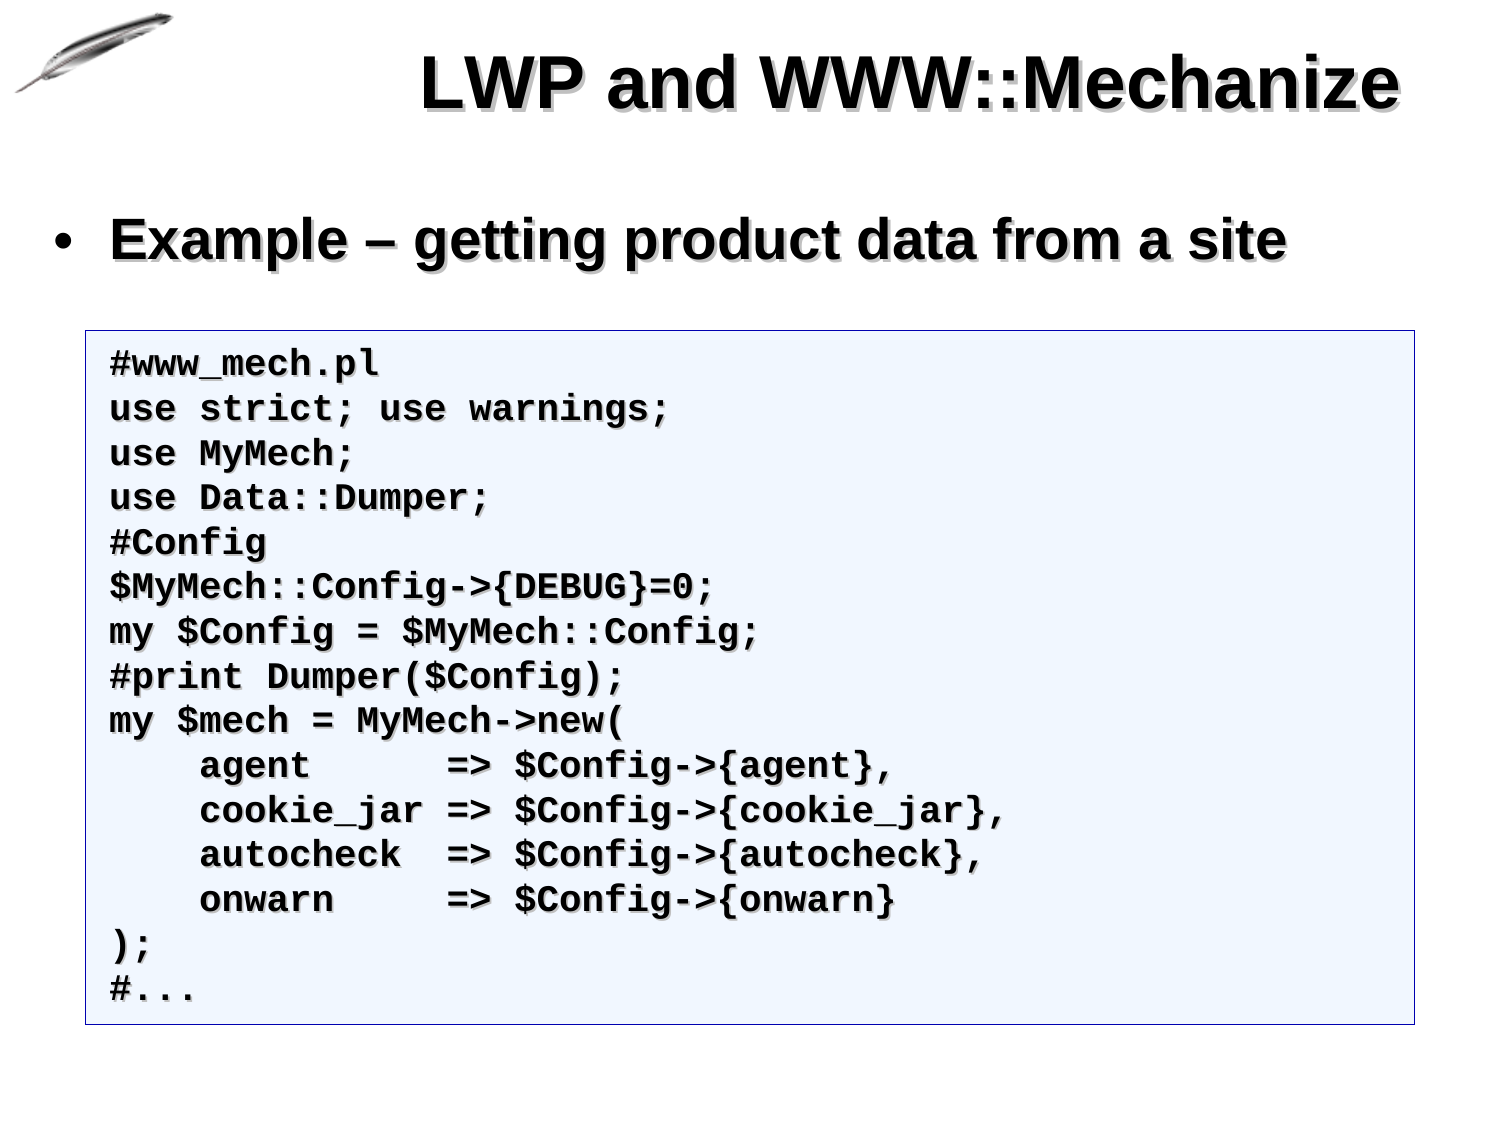

# LWP and WWW::Mechanize
Example – getting product data from a site
#www_mech.pl
use strict; use warnings;
use MyMech;
use Data::Dumper;
#Config
$MyMech::Config->{DEBUG}=0;
my $Config = $MyMech::Config;
#print Dumper($Config);
my $mech = MyMech->new(
 agent => $Config->{agent},
 cookie_jar => $Config->{cookie_jar},
 autocheck => $Config->{autocheck},
 onwarn => $Config->{onwarn}
);
#...